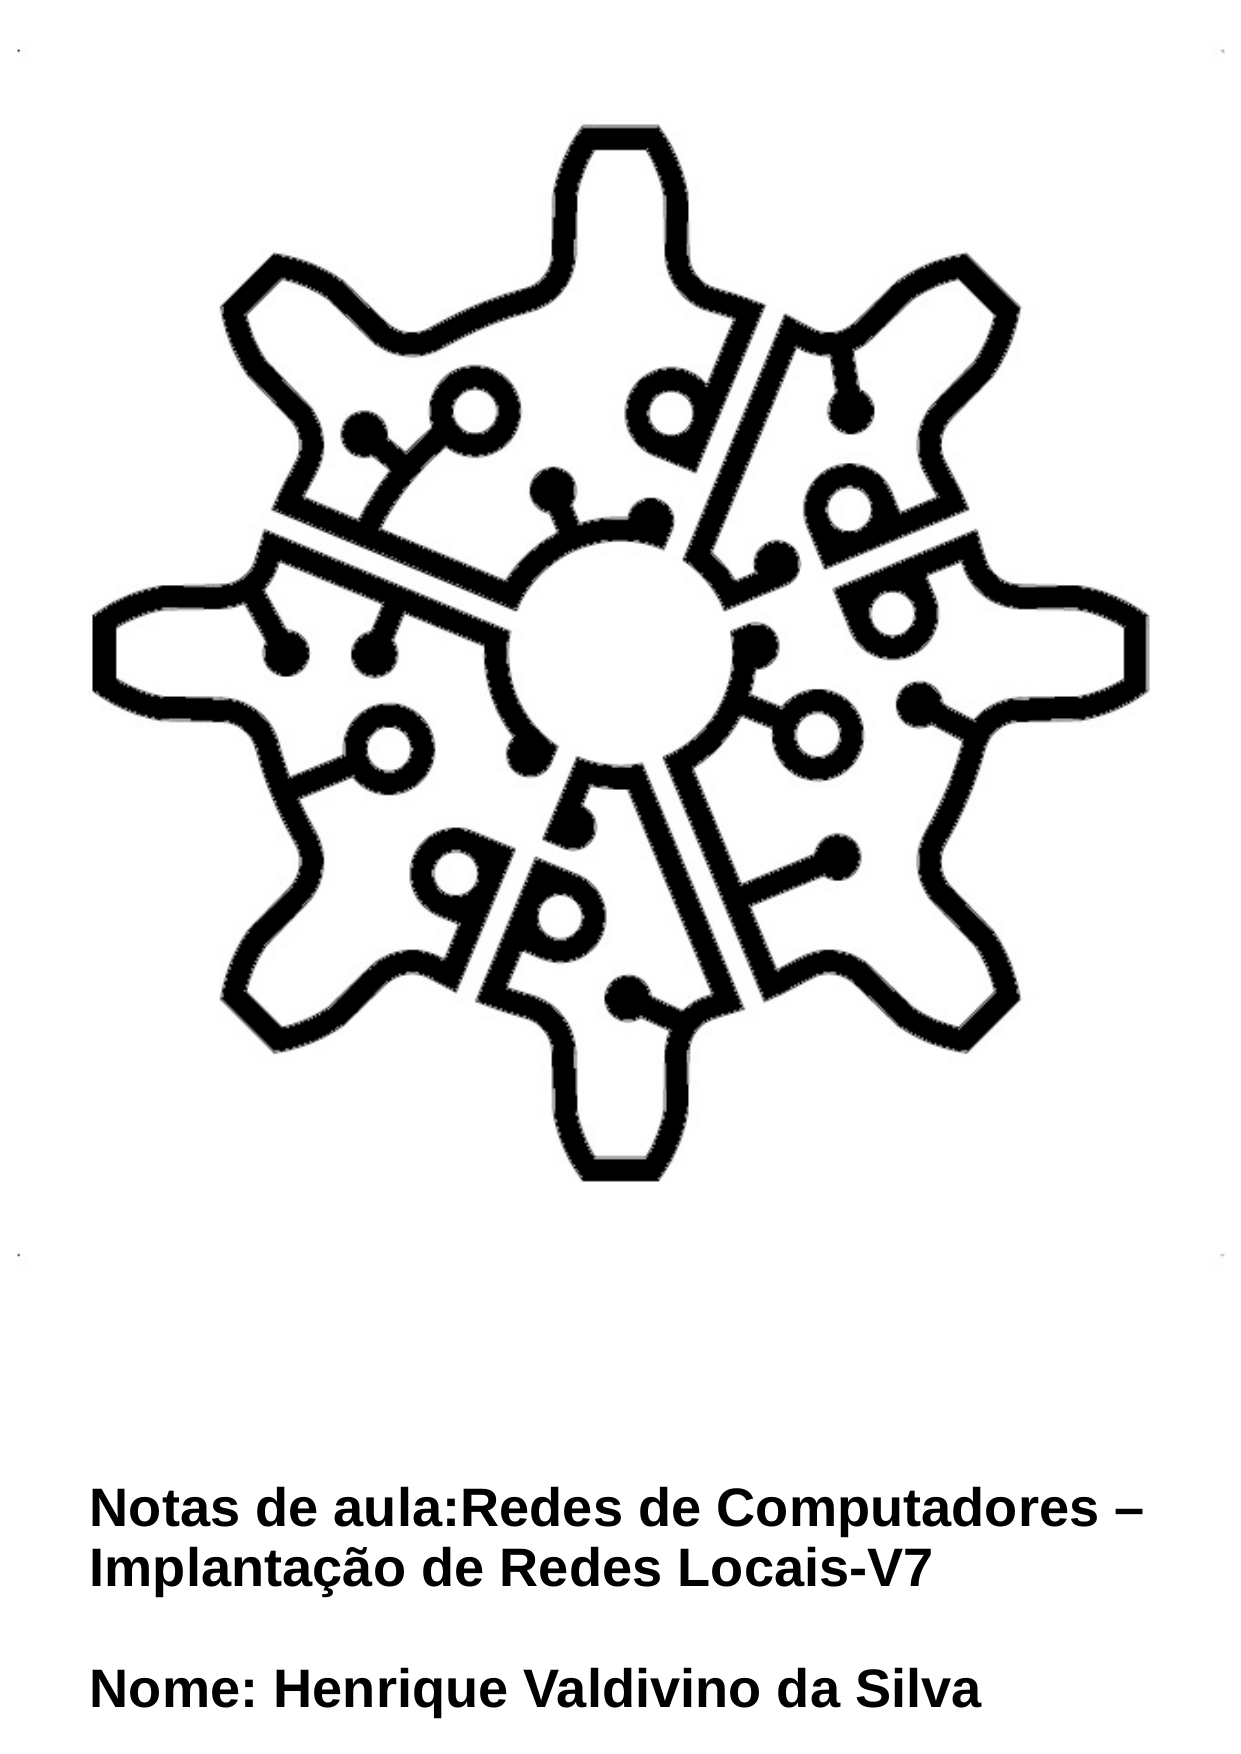

Notas de aula:Redes de Computadores – Implantação de Redes Locais-V7
Nome: Henrique Valdivino da Silva